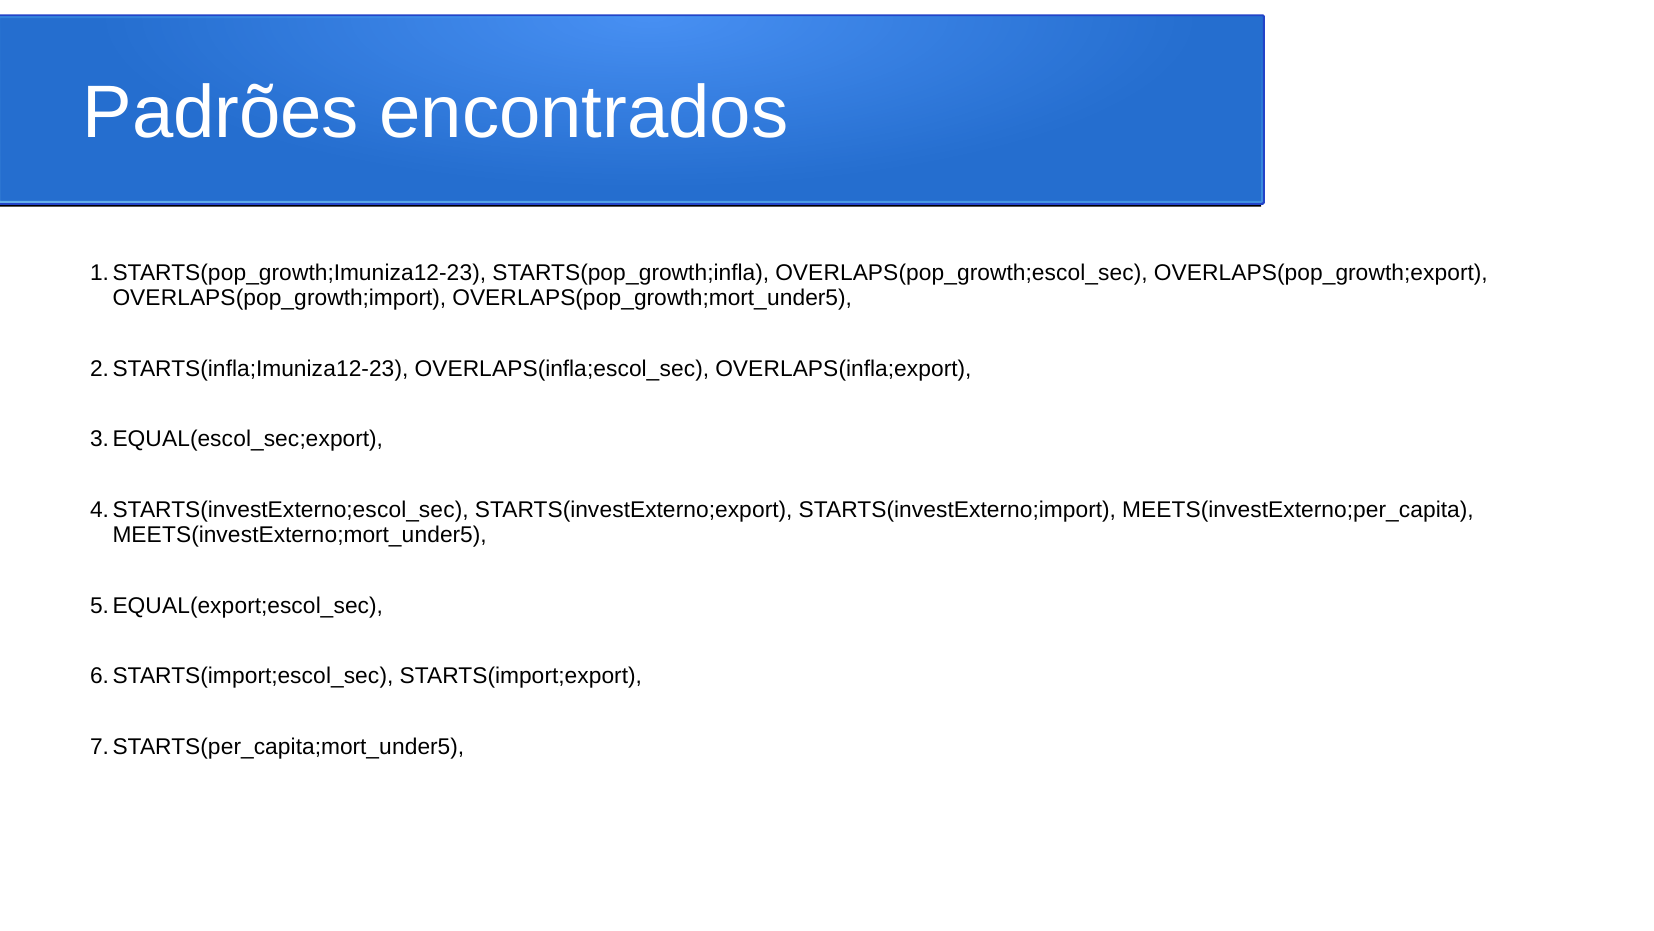

# Padrões encontrados
STARTS(pop_growth;Imuniza12-23), STARTS(pop_growth;infla), OVERLAPS(pop_growth;escol_sec), OVERLAPS(pop_growth;export), OVERLAPS(pop_growth;import), OVERLAPS(pop_growth;mort_under5),
STARTS(infla;Imuniza12-23), OVERLAPS(infla;escol_sec), OVERLAPS(infla;export),
EQUAL(escol_sec;export),
STARTS(investExterno;escol_sec), STARTS(investExterno;export), STARTS(investExterno;import), MEETS(investExterno;per_capita), MEETS(investExterno;mort_under5),
EQUAL(export;escol_sec),
STARTS(import;escol_sec), STARTS(import;export),
STARTS(per_capita;mort_under5),